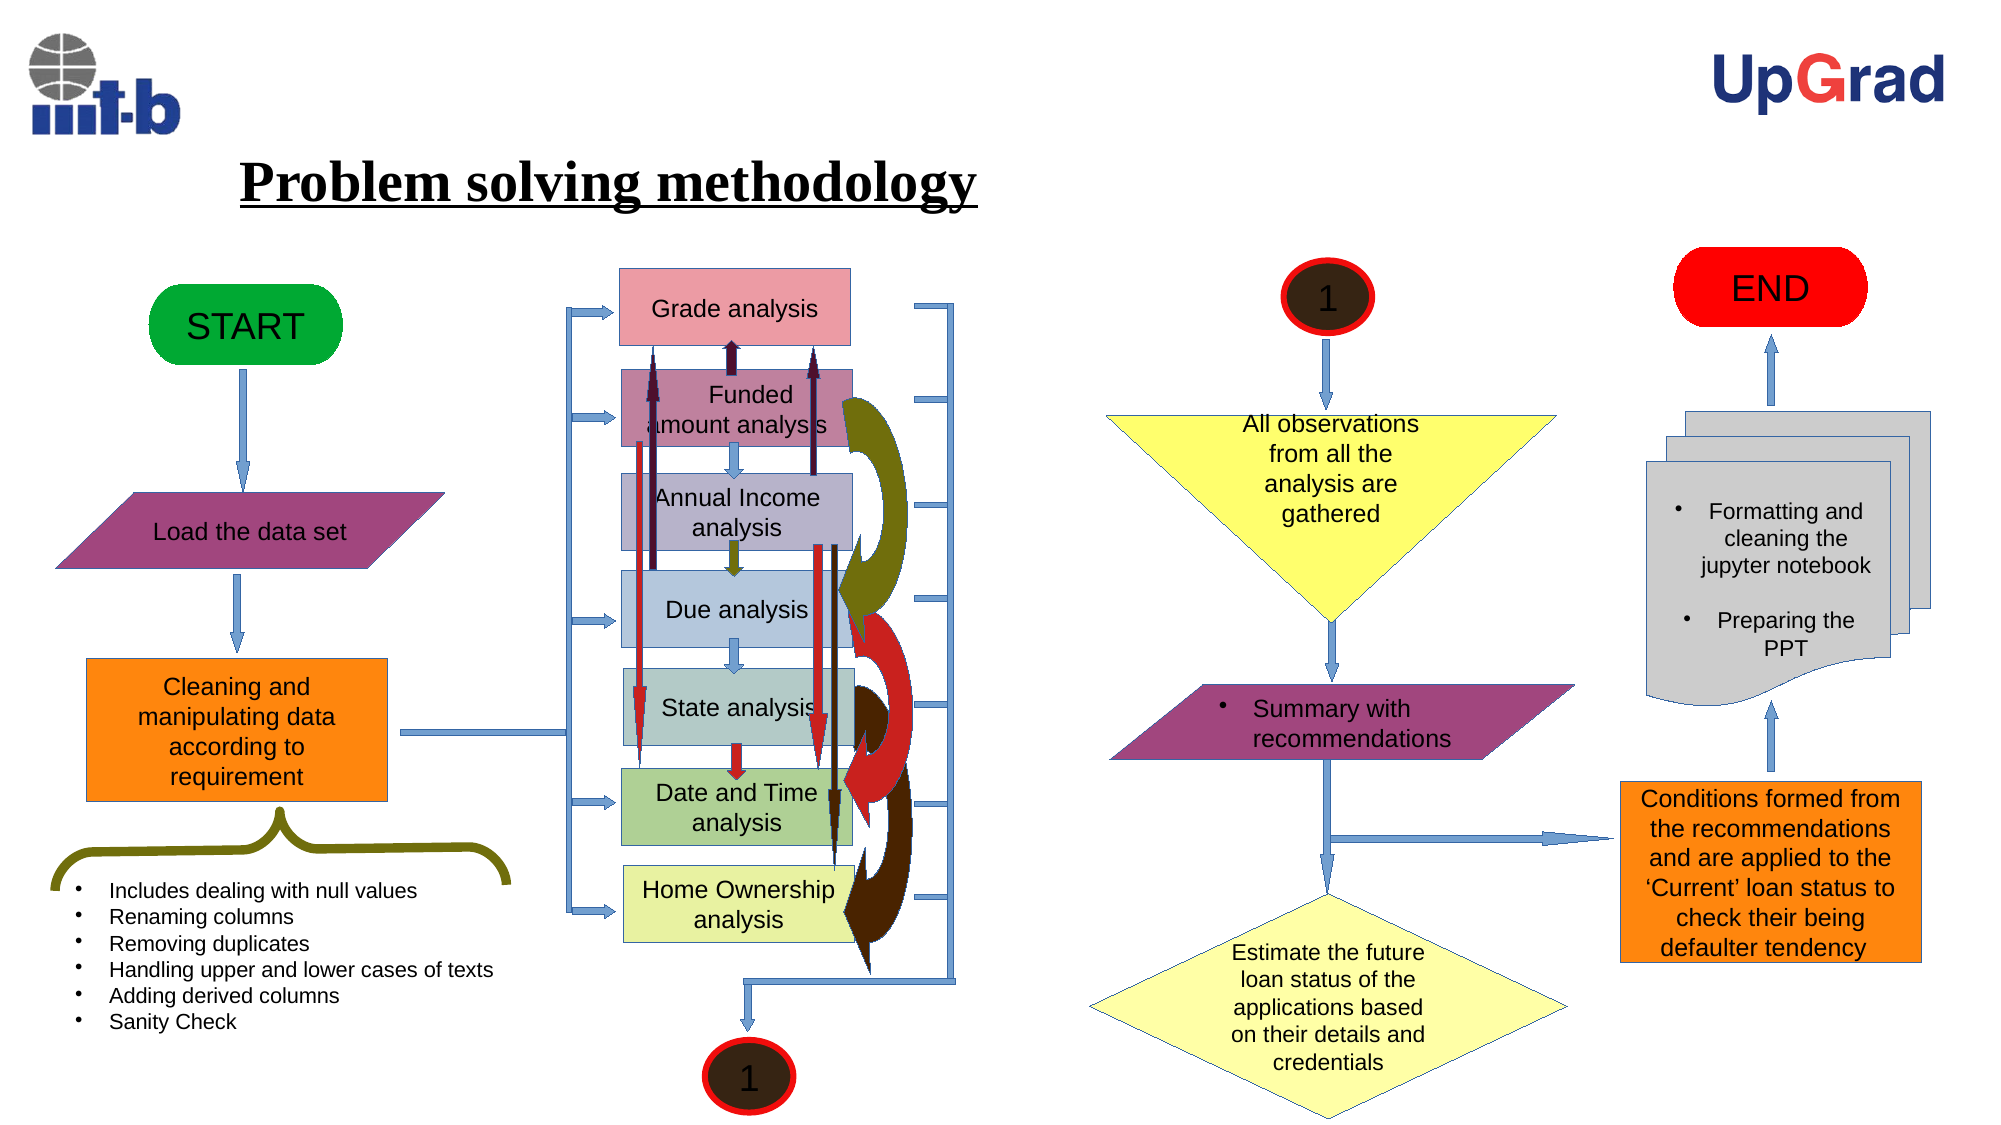

Problem solving methodology
END
1
Formatting and cleaning the jupyter notebook
Preparing the PPT
All observations from all the analysis are gathered
Summary with recommendations
Conditions formed from the recommendations and are applied to the ‘Current’ loan status to check their being defaulter tendency
Estimate the future loan status of the applications based on their details and credentials
Grade analysis
 Funded amount analysis
Annual Income analysis
Due analysis
State analysis
Date and Time analysis
Home Ownership analysis
1
START
Load the data set
Cleaning and manipulating data according to requirement
Includes dealing with null values
Renaming columns
Removing duplicates
Handling upper and lower cases of texts
Adding derived columns
Sanity Check